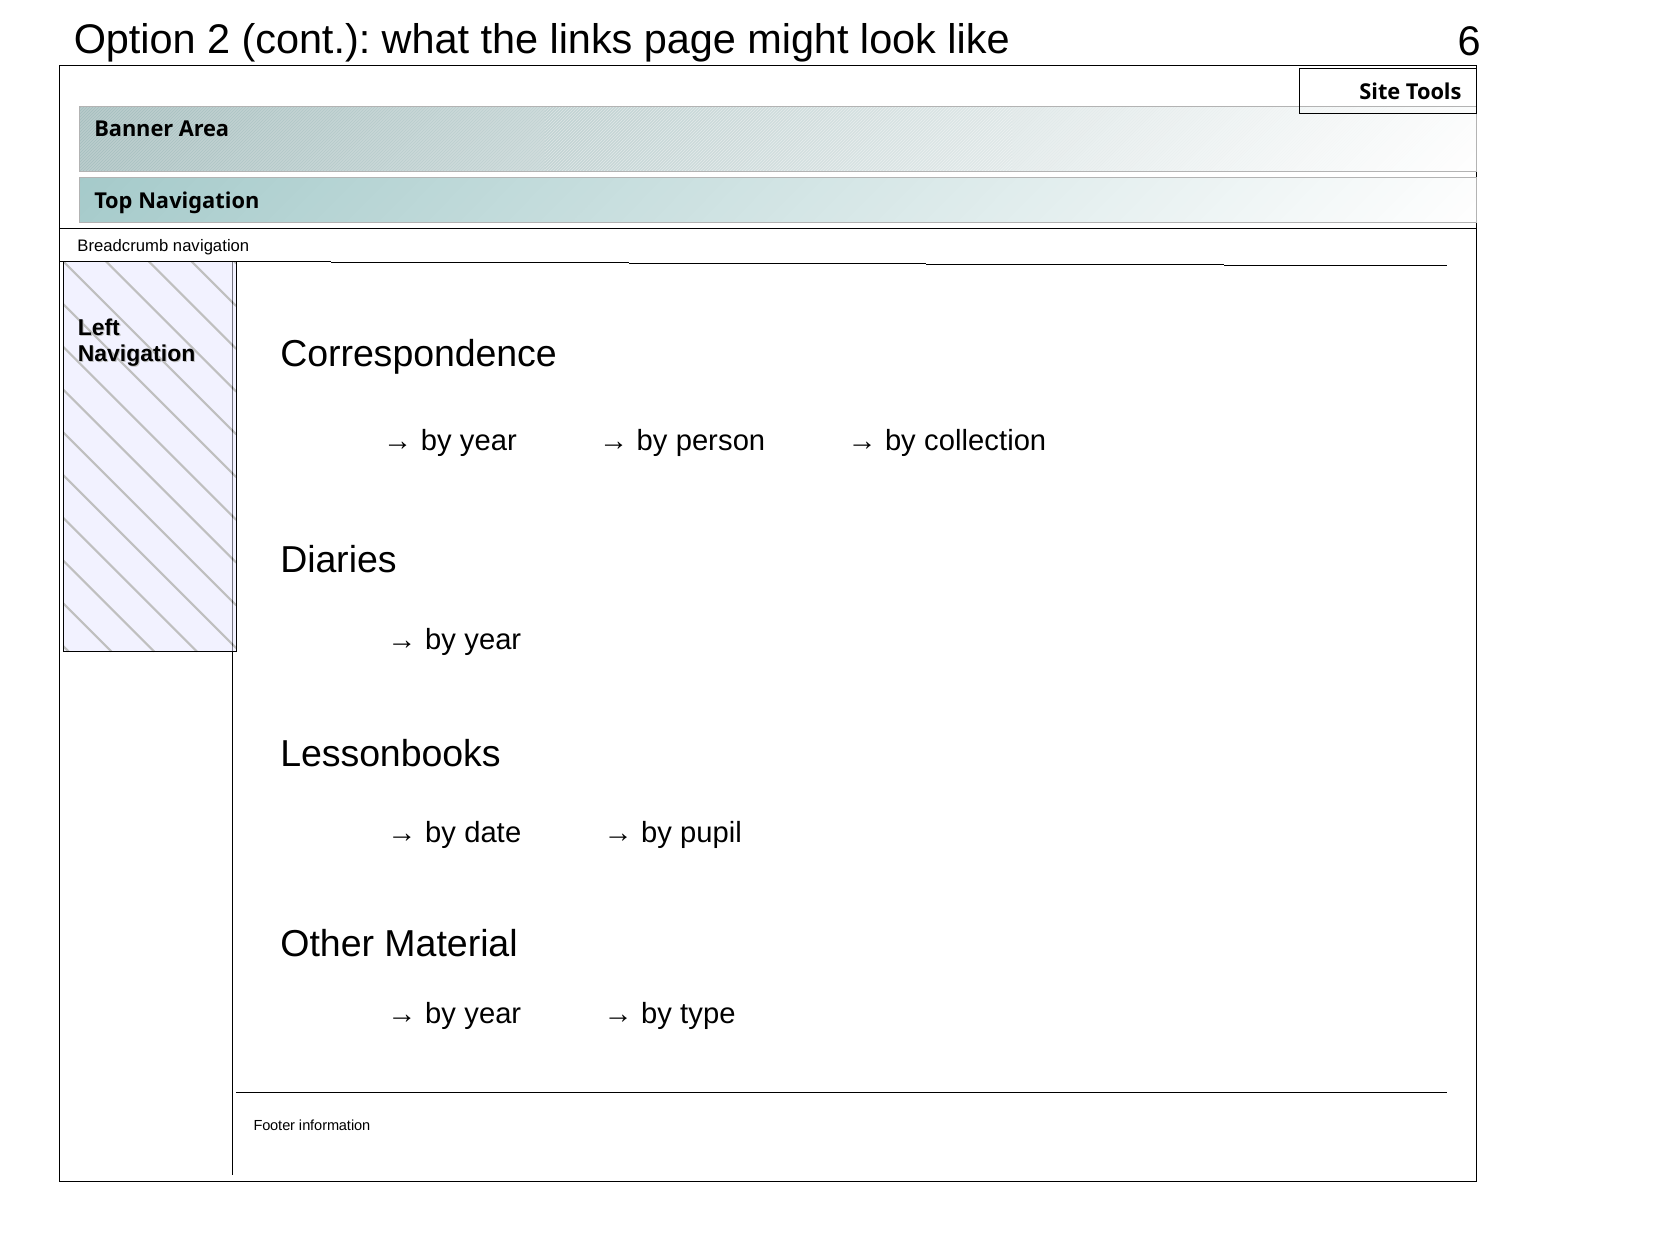

Option 2 (cont.): what the links page might look like
Site Tools
Banner Area
Top Navigation
Breadcrumb navigation
Left Navigation
Correspondence
 → by year → by person → by collection
Diaries
 → by year
Lessonbooks
 → by date → by pupil
Other Material
 → by year → by type
Footer information